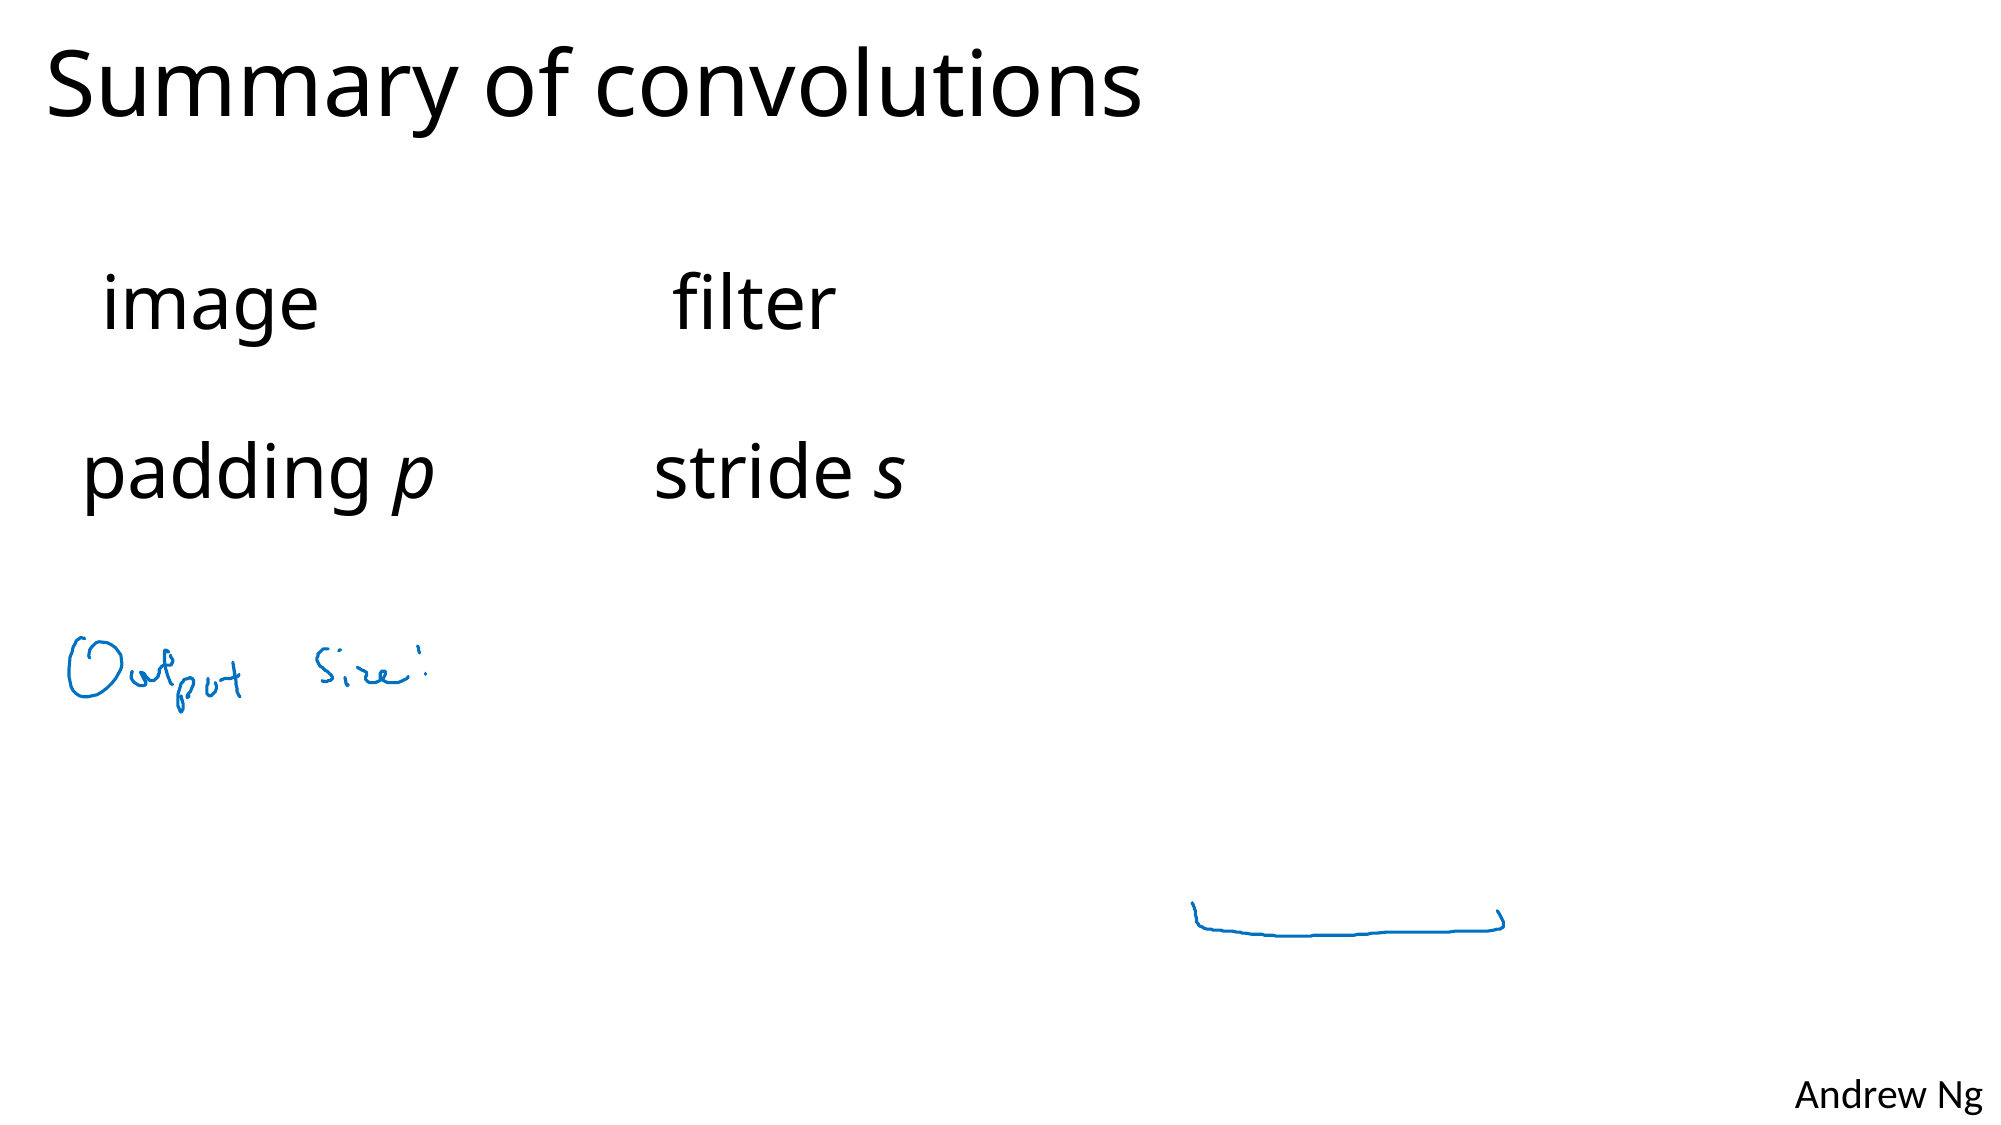

# Summary of convolutions
 image
 filter
padding p
stride s